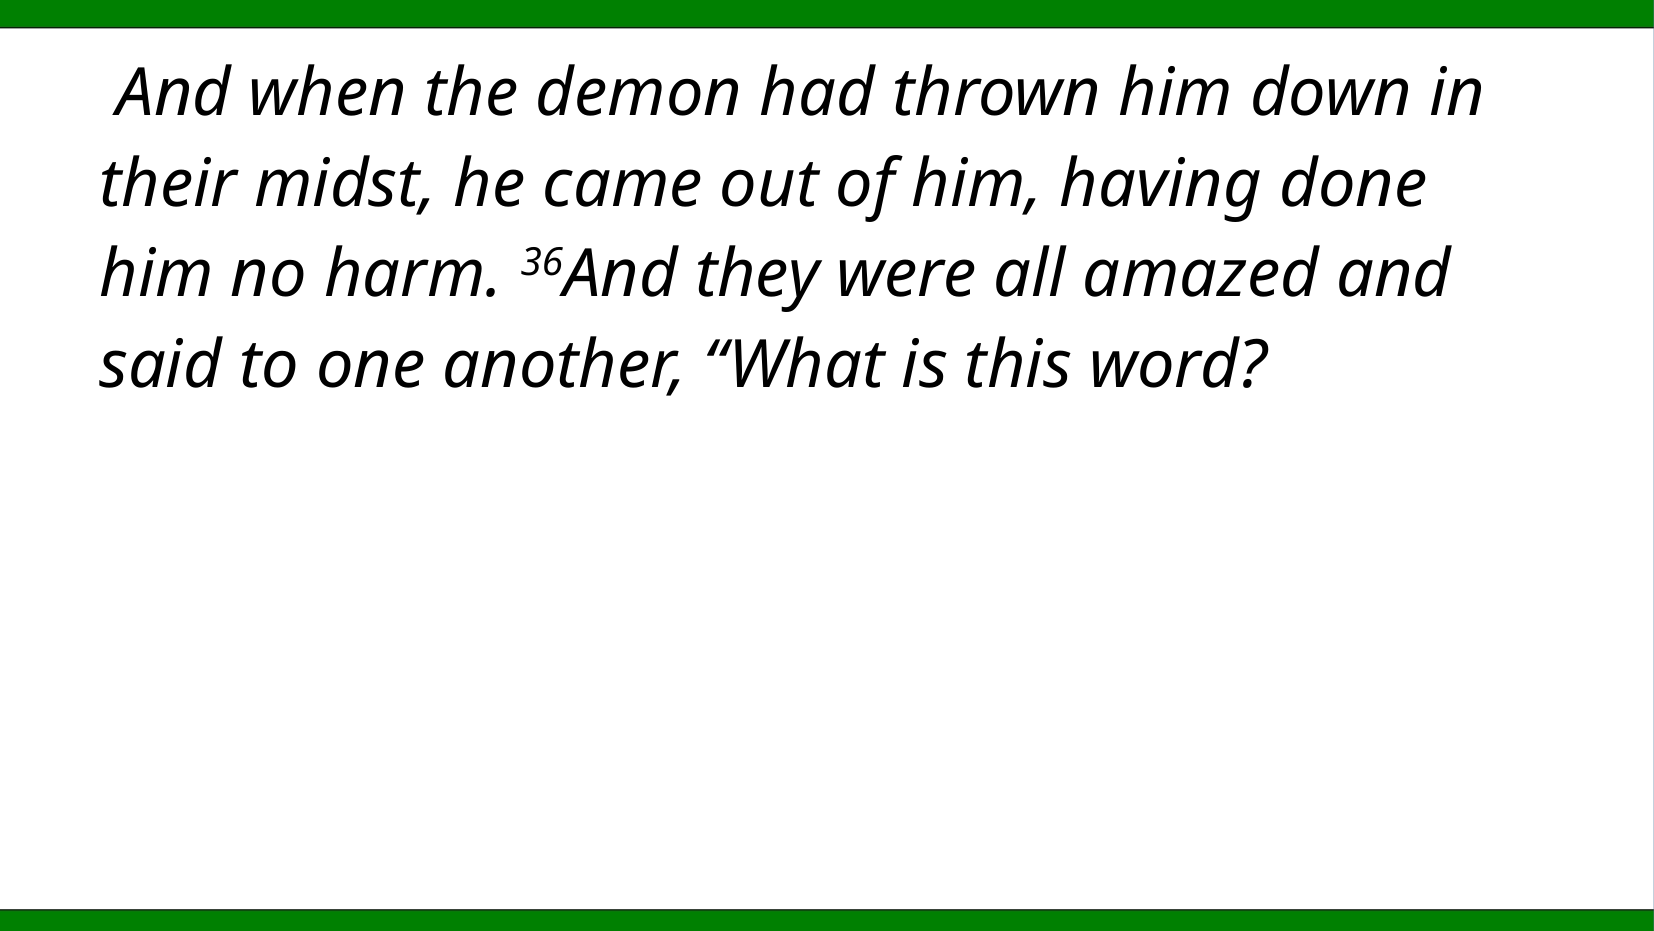

And when the demon had thrown him down in their midst, he came out of him, having done him no harm. 36And they were all amazed and said to one another, “What is this word?